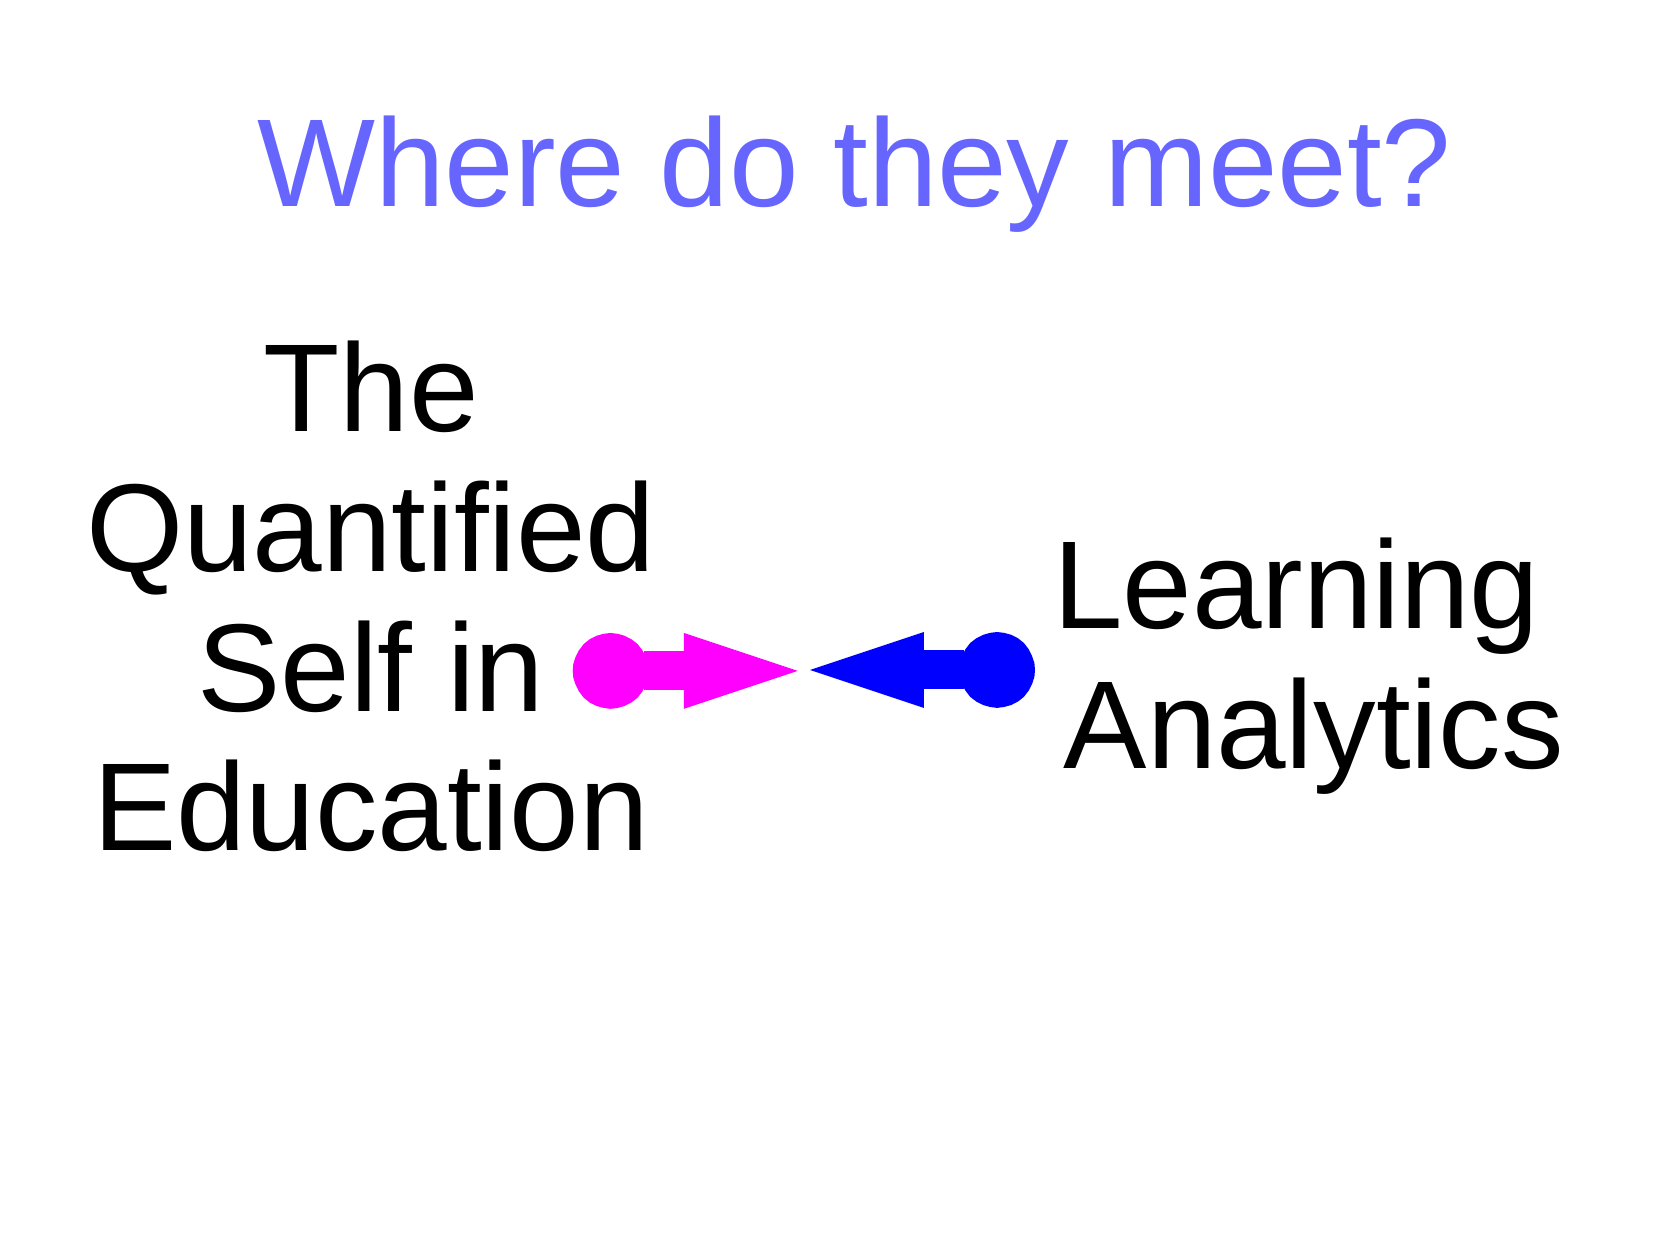

Where do they meet?
The Quantified Self in
Education
# Learning Analytics